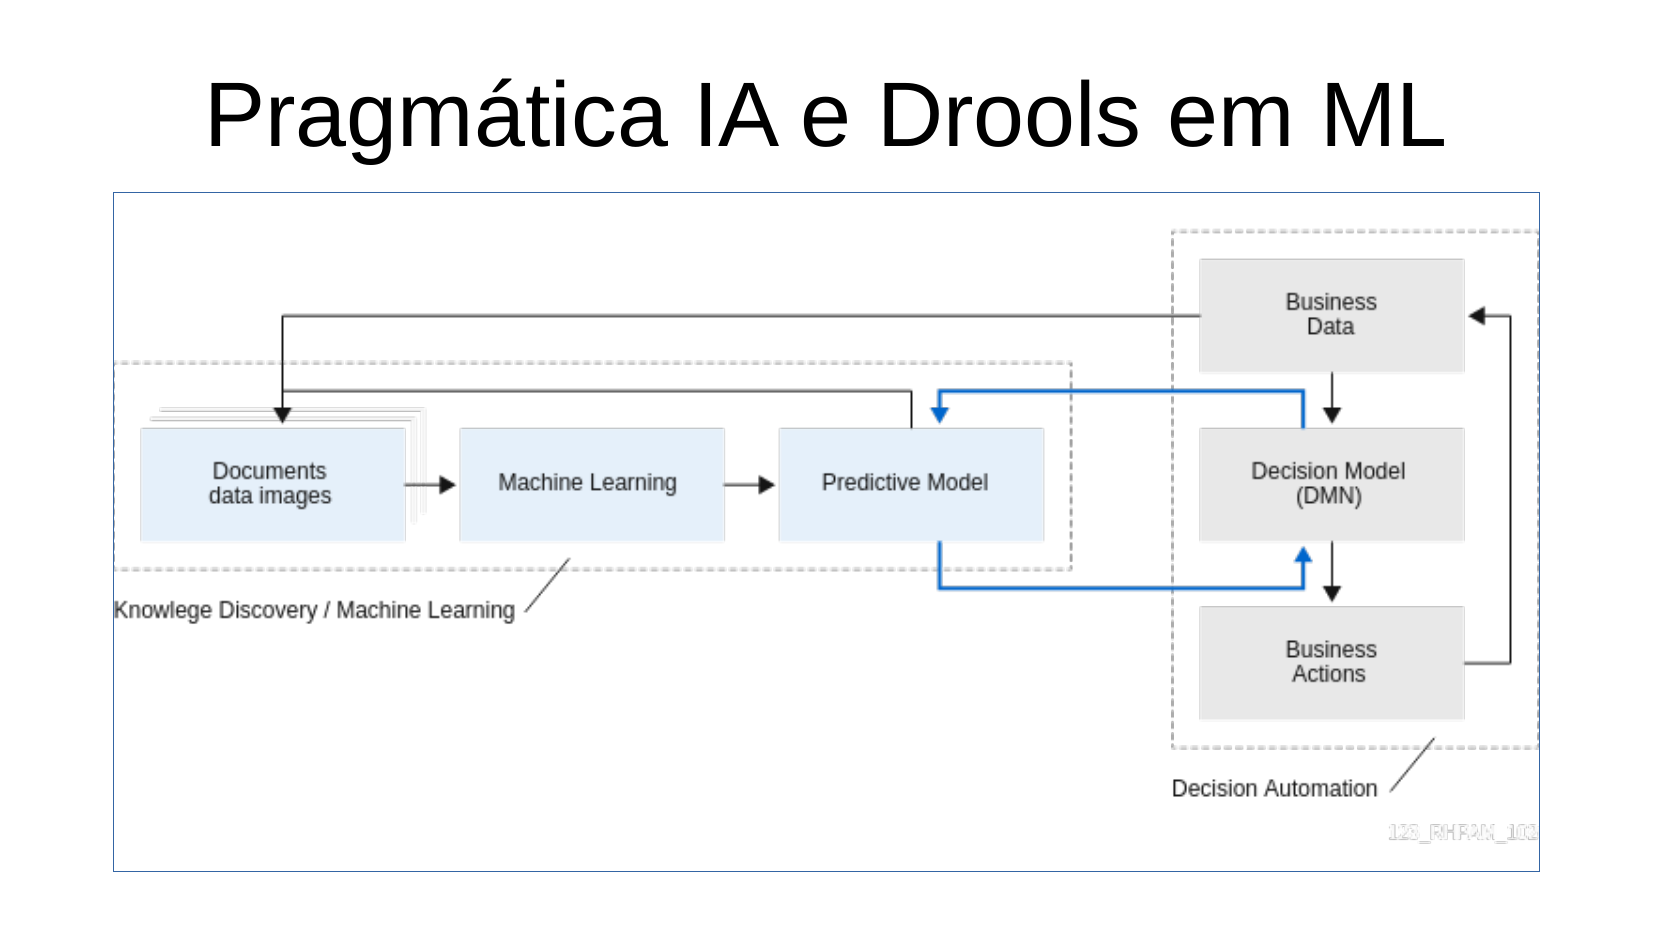

# Pragmática IA e Drools em ML